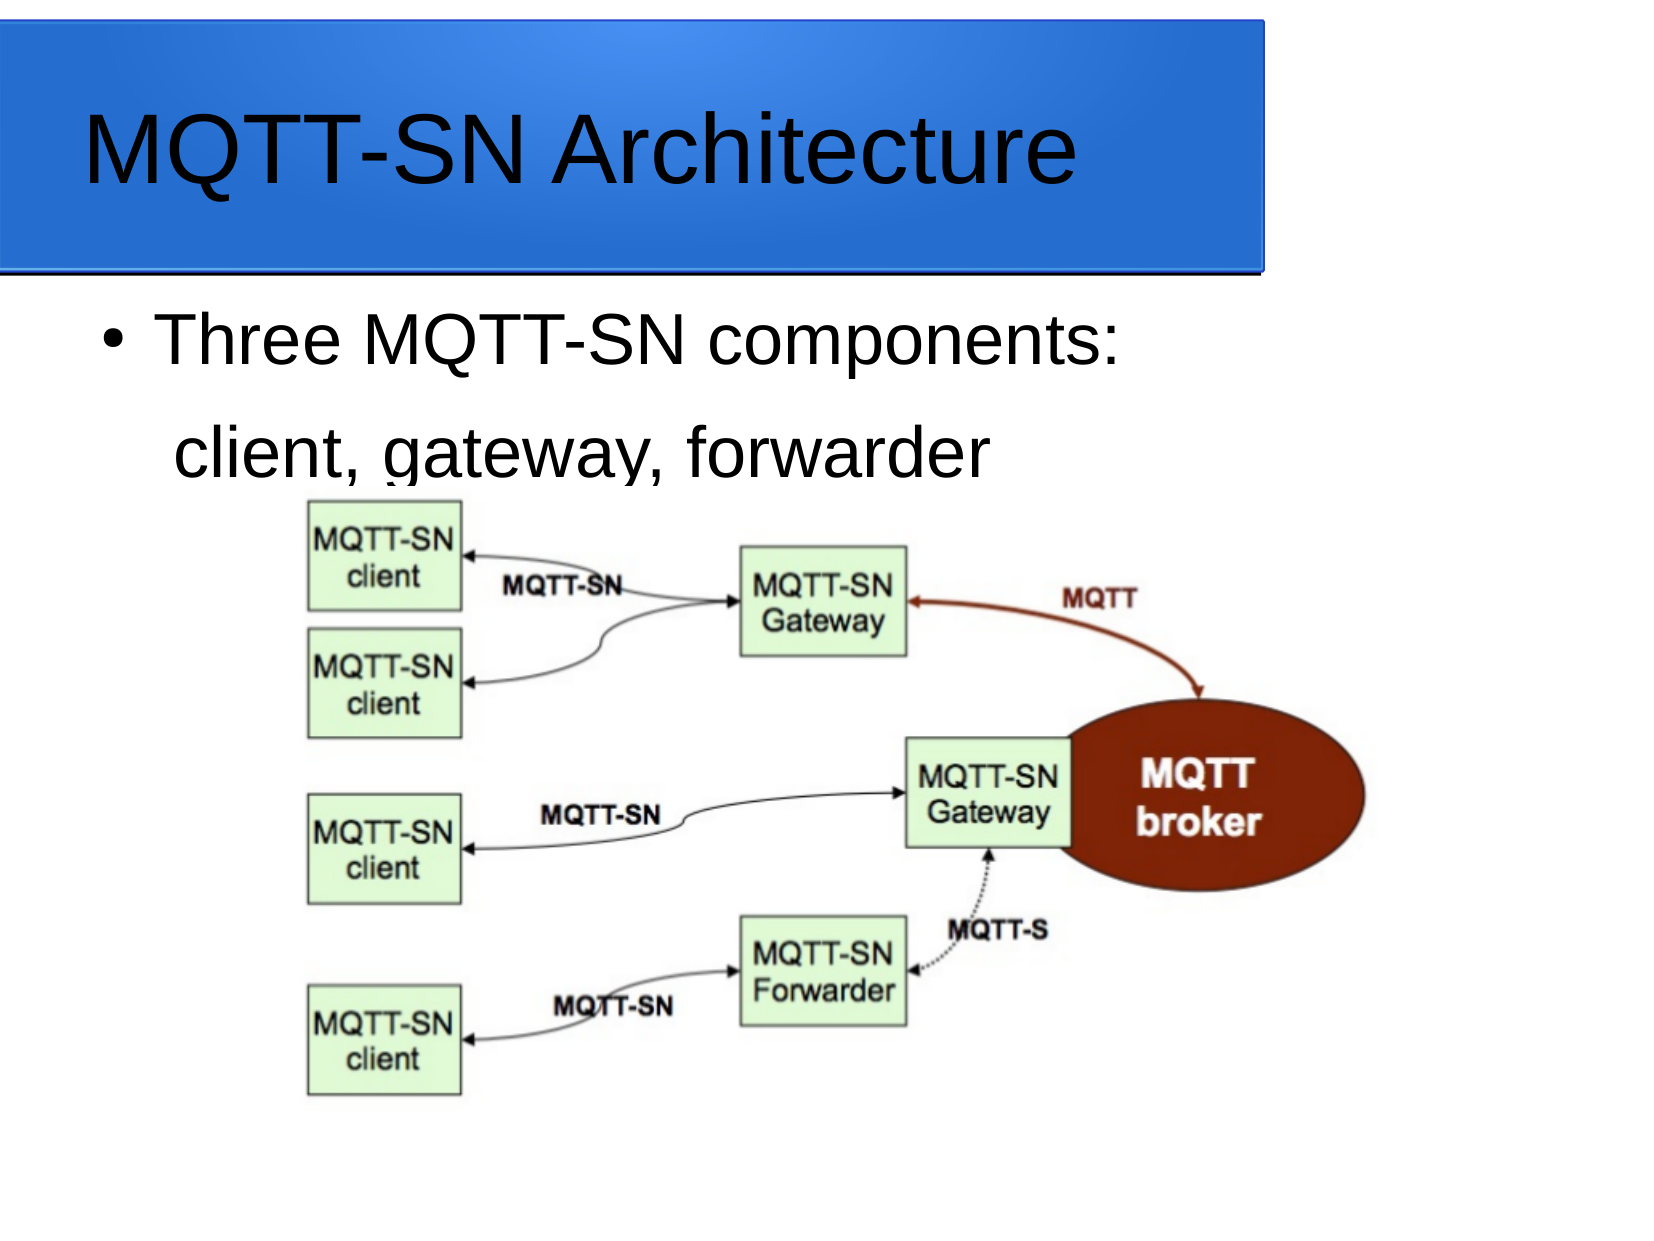

# MQTT-SN Architecture
Three MQTT-SN components:
 client, gateway, forwarder